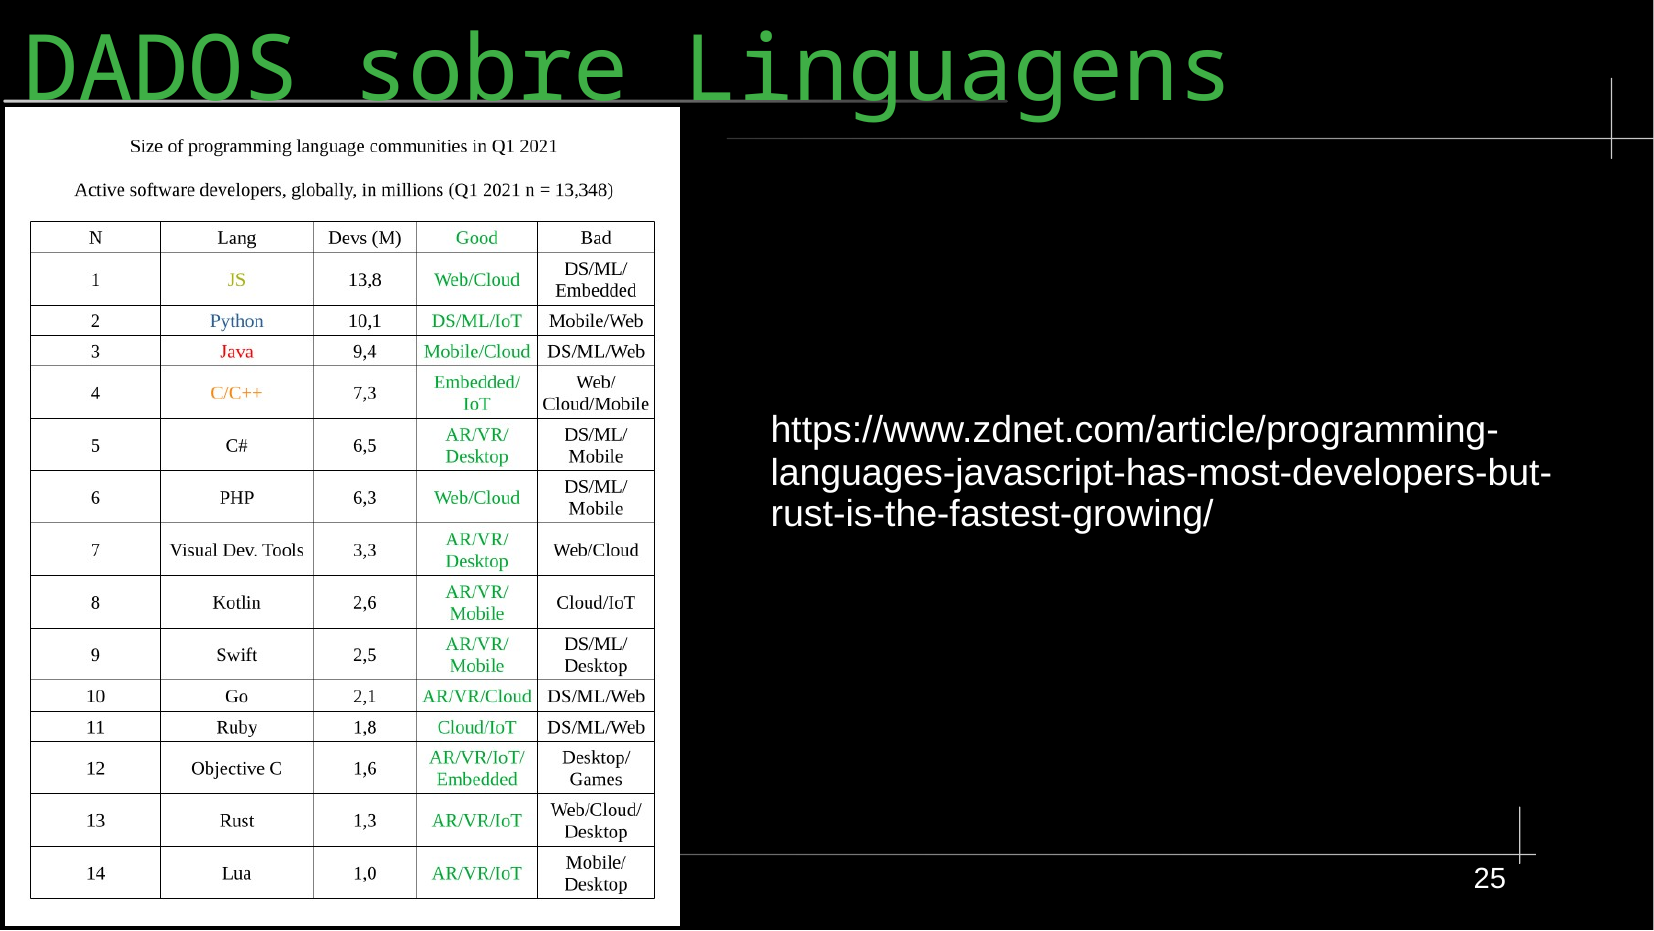

# DADOS sobre Linguagens
https://www.zdnet.com/article/programming-
languages-javascript-has-most-developers-but-
rust-is-the-fastest-growing/
25